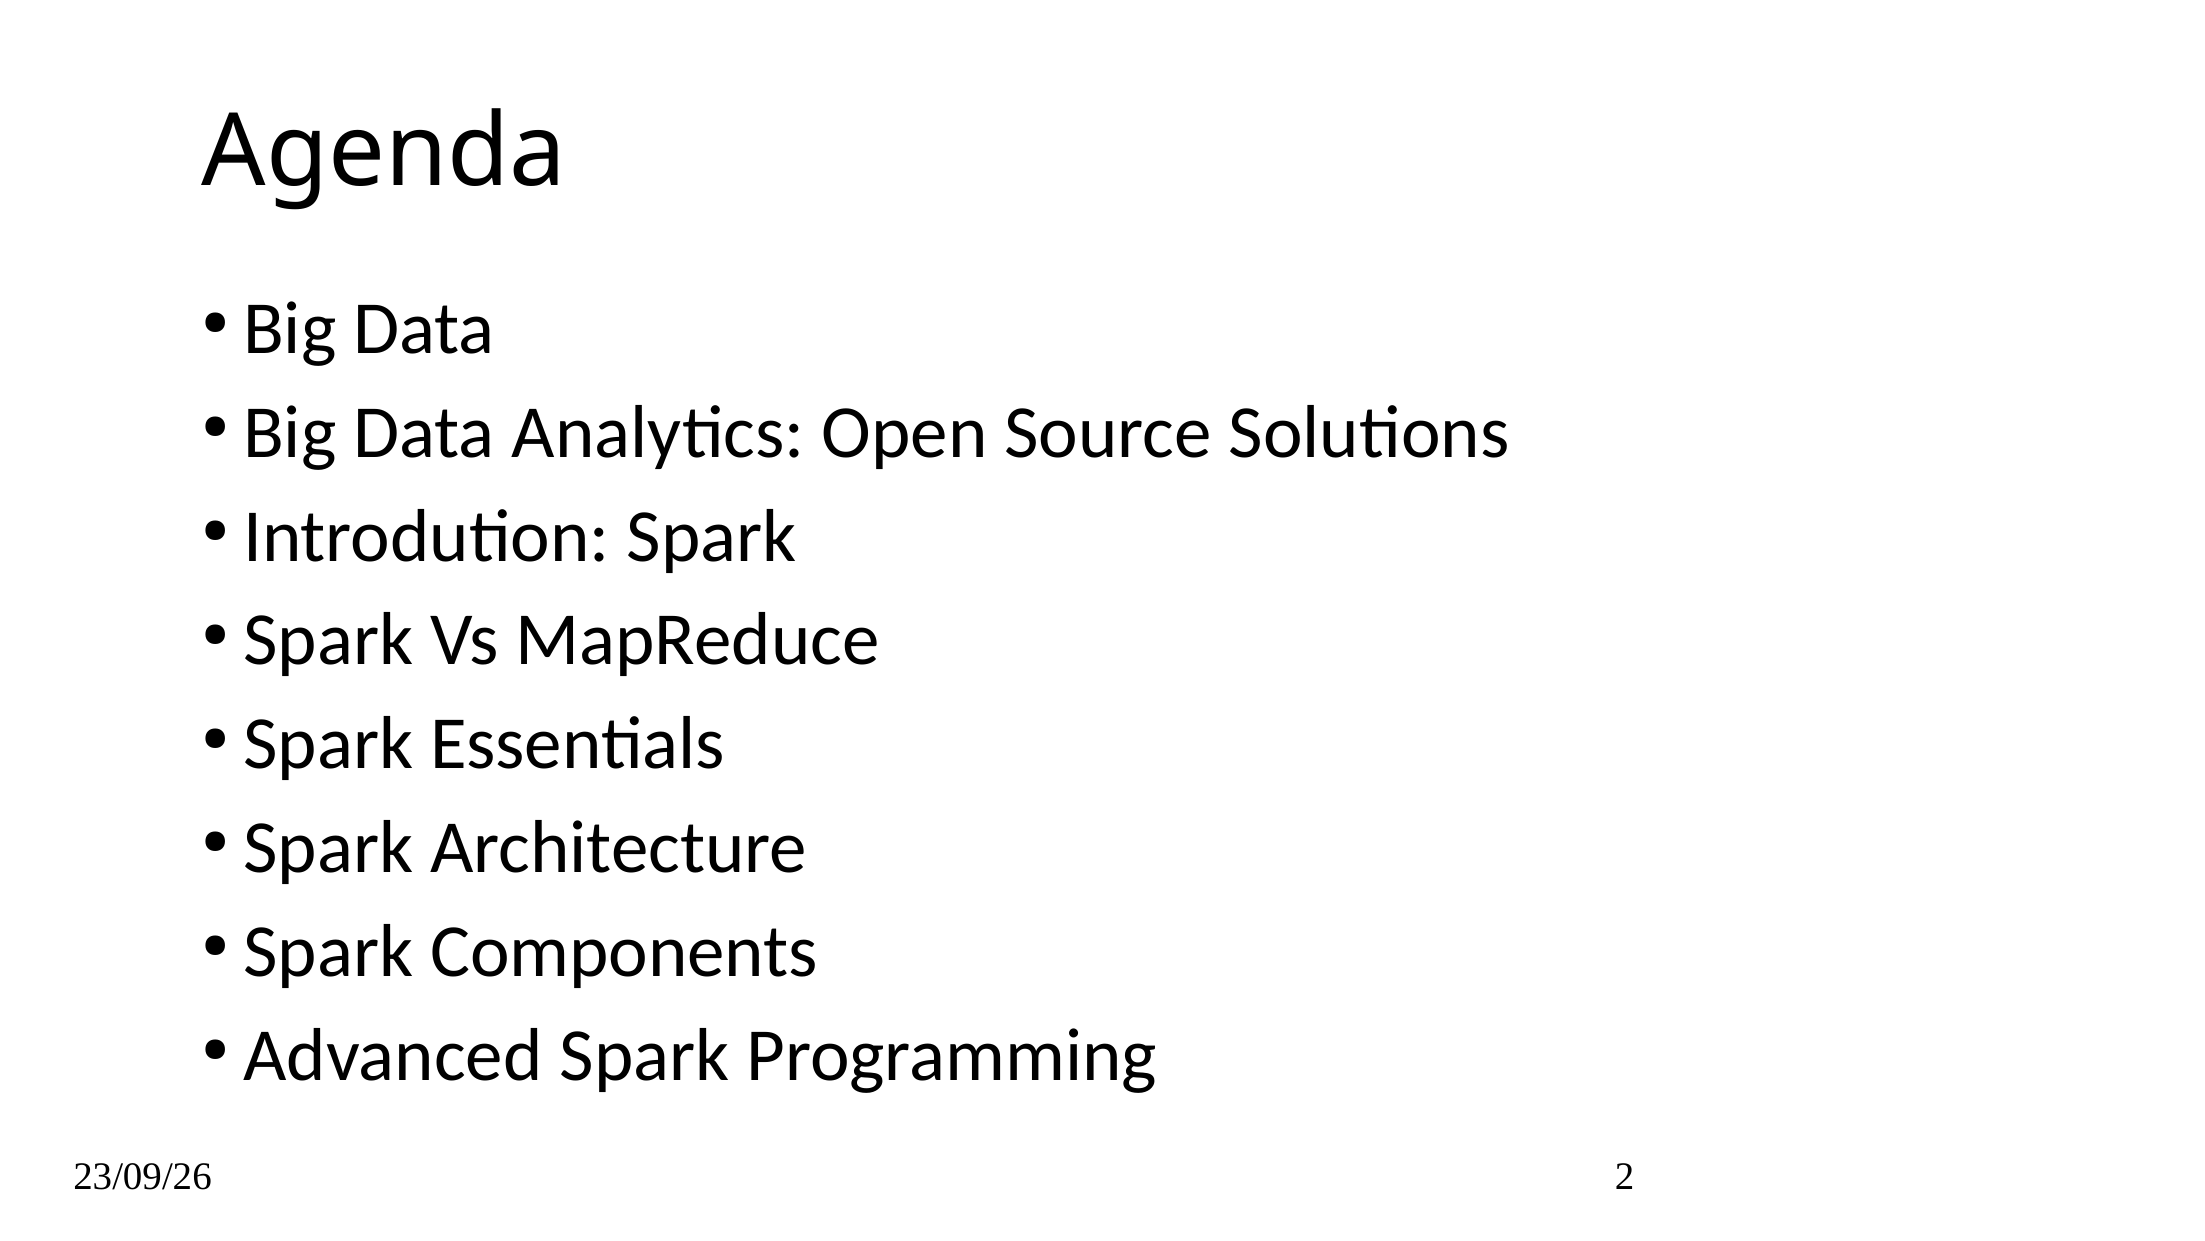

# Agenda
Big Data
Big Data Analytics: Open Source Solutions
Introdution: Spark
Spark Vs MapReduce
Spark Essentials
Spark Architecture
Spark Components
Advanced Spark Programming
1